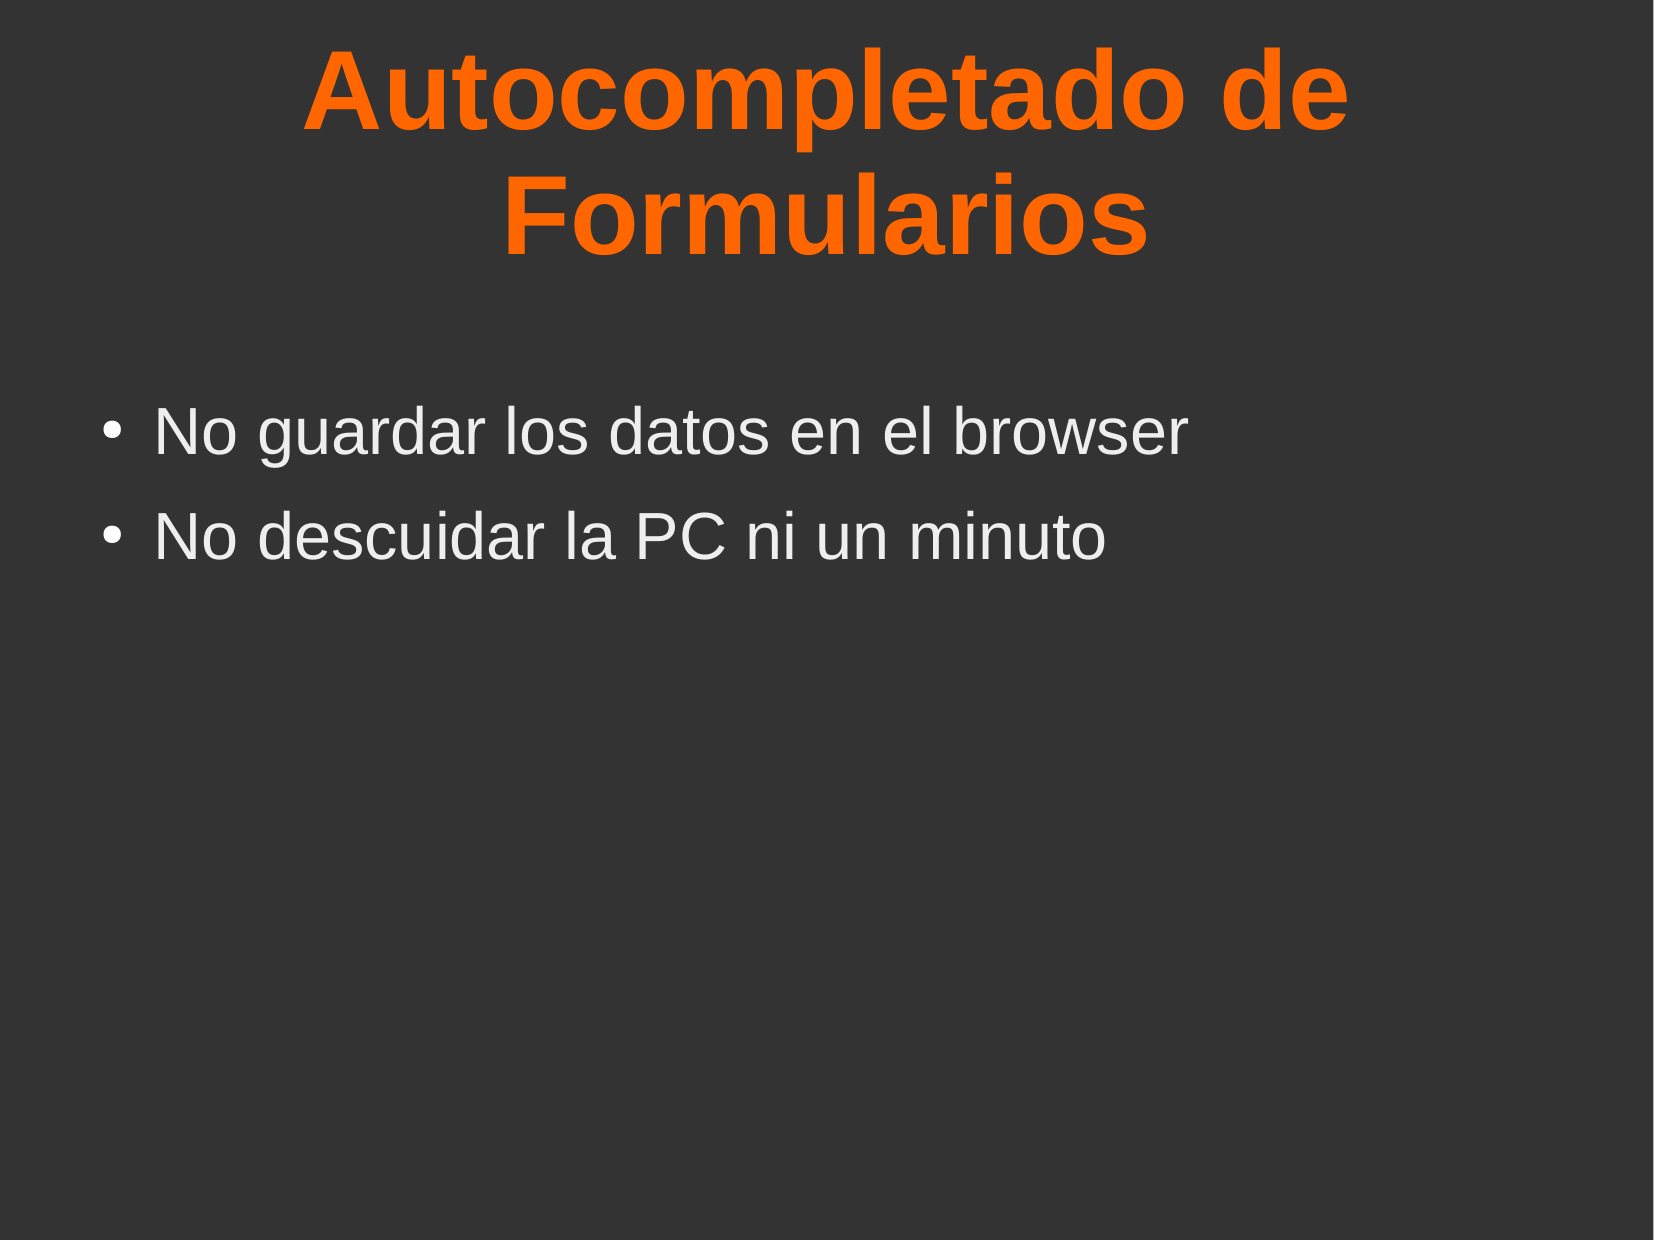

# Autocompletado de Formularios
No guardar los datos en el browser
No descuidar la PC ni un minuto